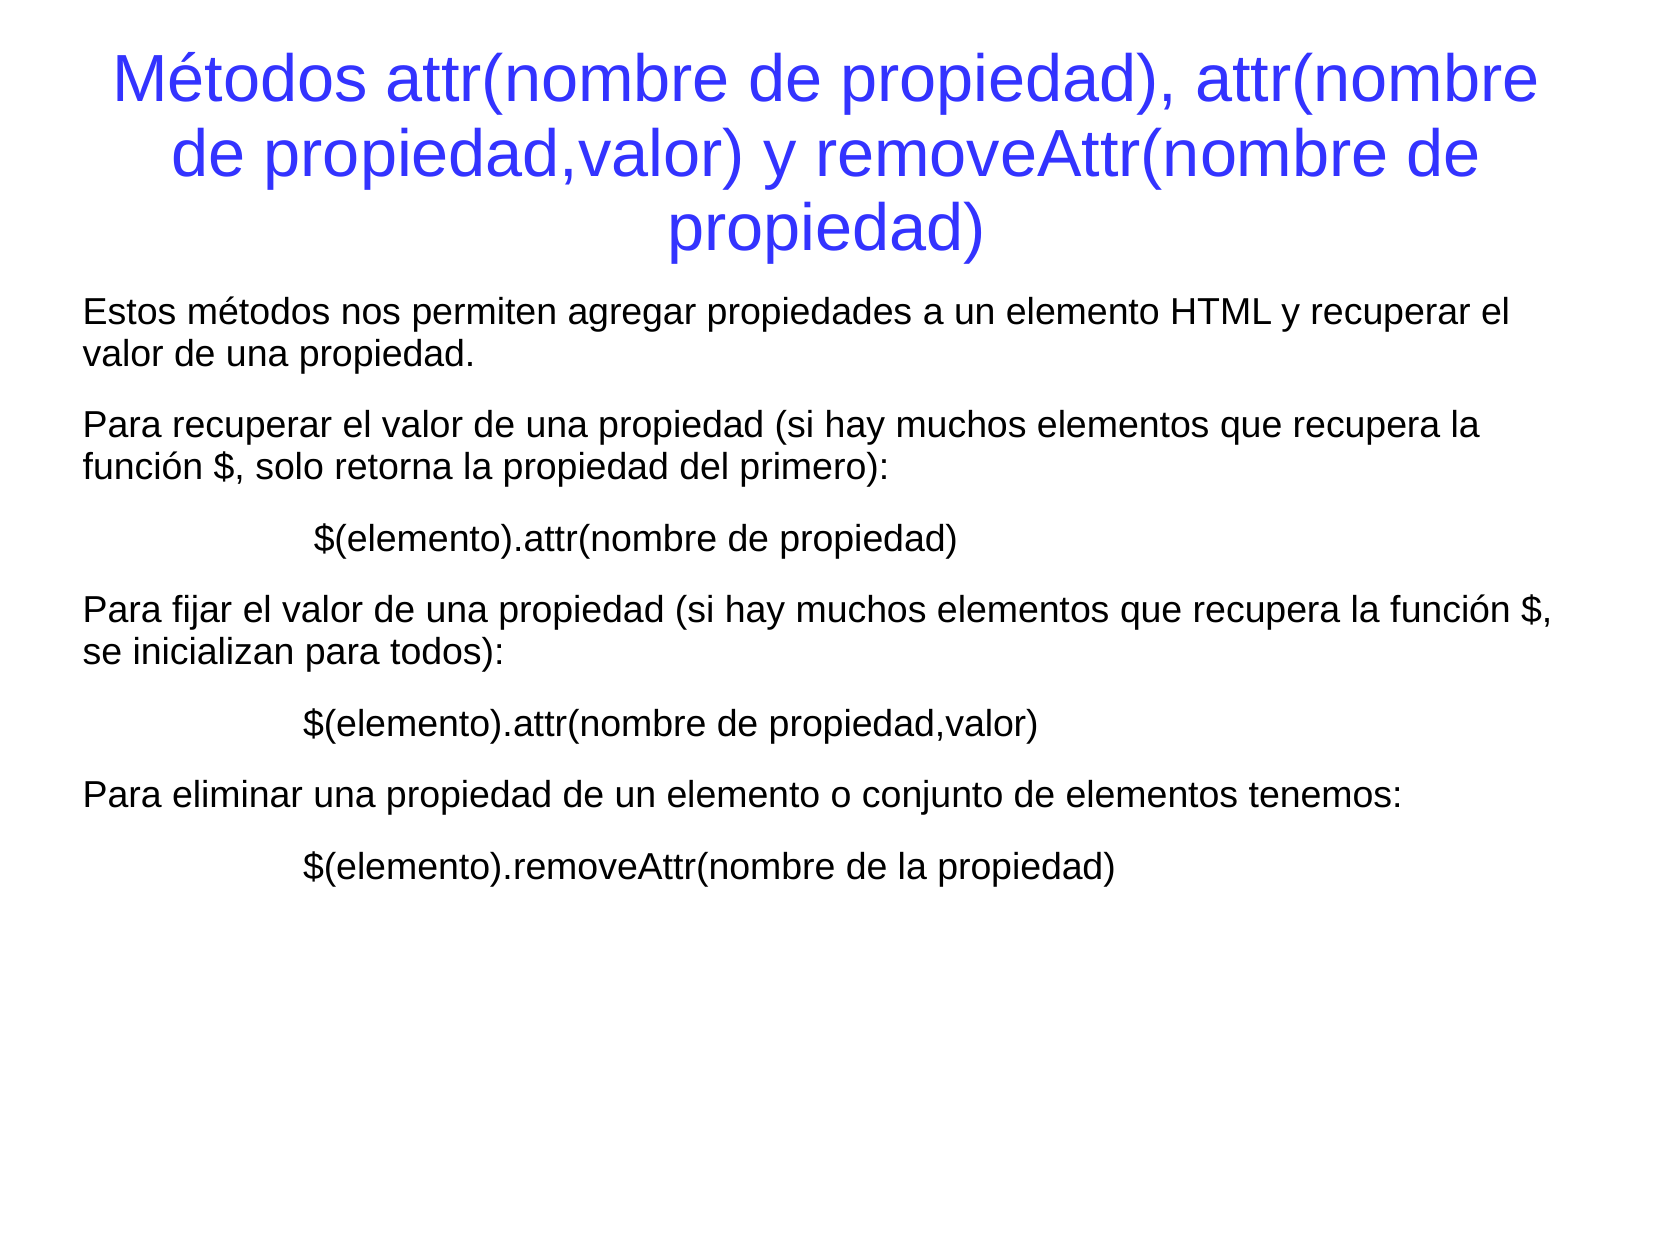

# Métodos attr(nombre de propiedad), attr(nombre de propiedad,valor) y removeAttr(nombre de propiedad)
Estos métodos nos permiten agregar propiedades a un elemento HTML y recuperar el valor de una propiedad.
Para recuperar el valor de una propiedad (si hay muchos elementos que recupera la función $, solo retorna la propiedad del primero):
 $(elemento).attr(nombre de propiedad)
Para fijar el valor de una propiedad (si hay muchos elementos que recupera la función $, se inicializan para todos):
 $(elemento).attr(nombre de propiedad,valor)
Para eliminar una propiedad de un elemento o conjunto de elementos tenemos:
 $(elemento).removeAttr(nombre de la propiedad)